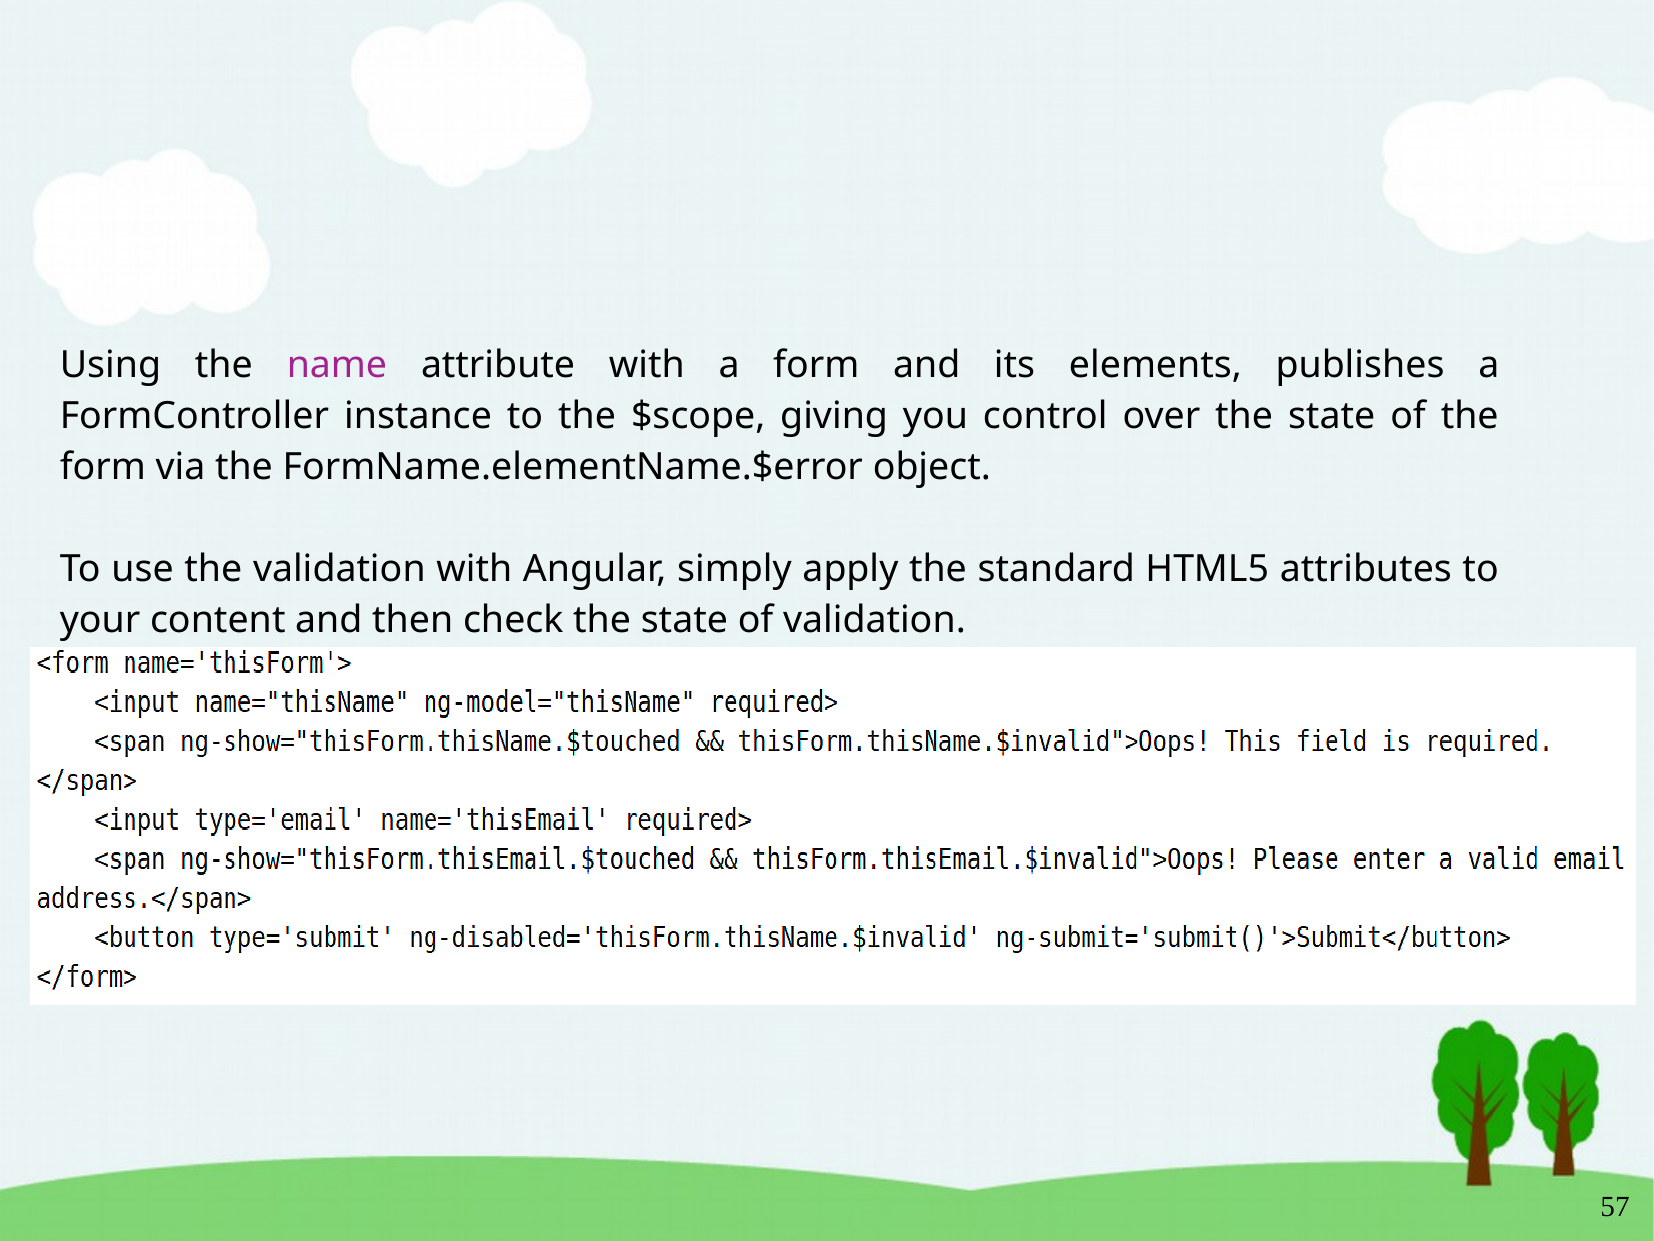

Using the name attribute with a form and its elements, publishes a FormController instance to the $scope, giving you control over the state of the form via the FormName.elementName.$error object.
To use the validation with Angular, simply apply the standard HTML5 attributes to your content and then check the state of validation.
57